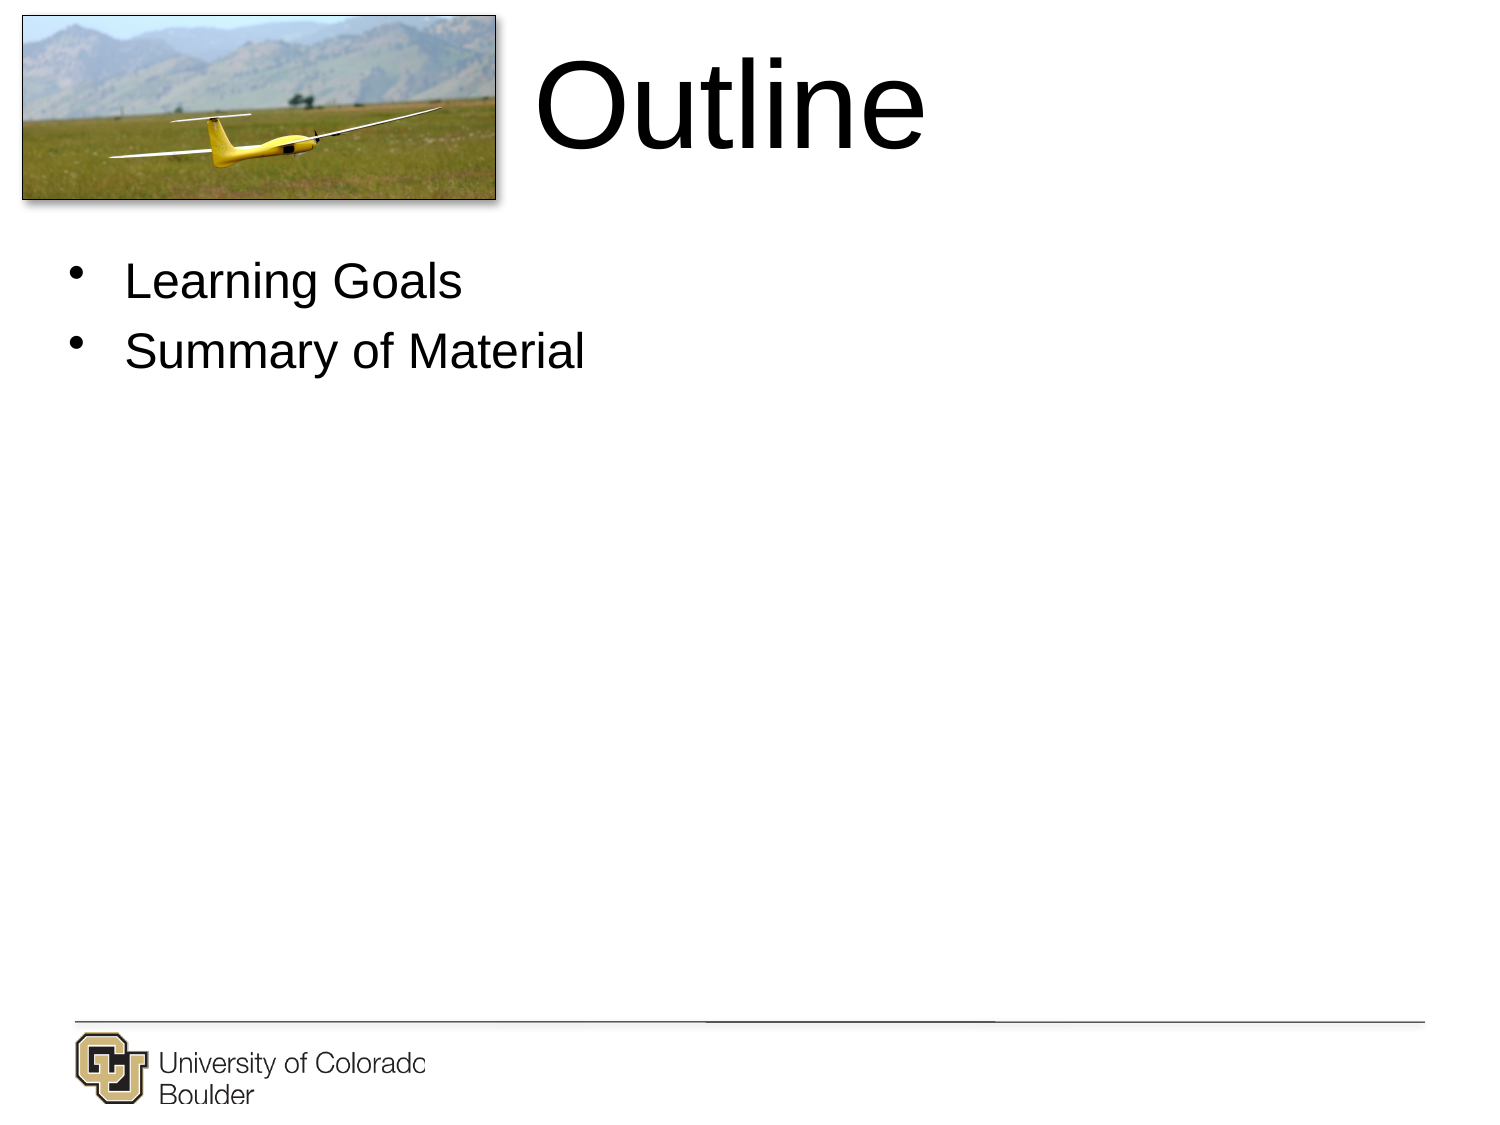

# Outline
Learning Goals
Summary of Material